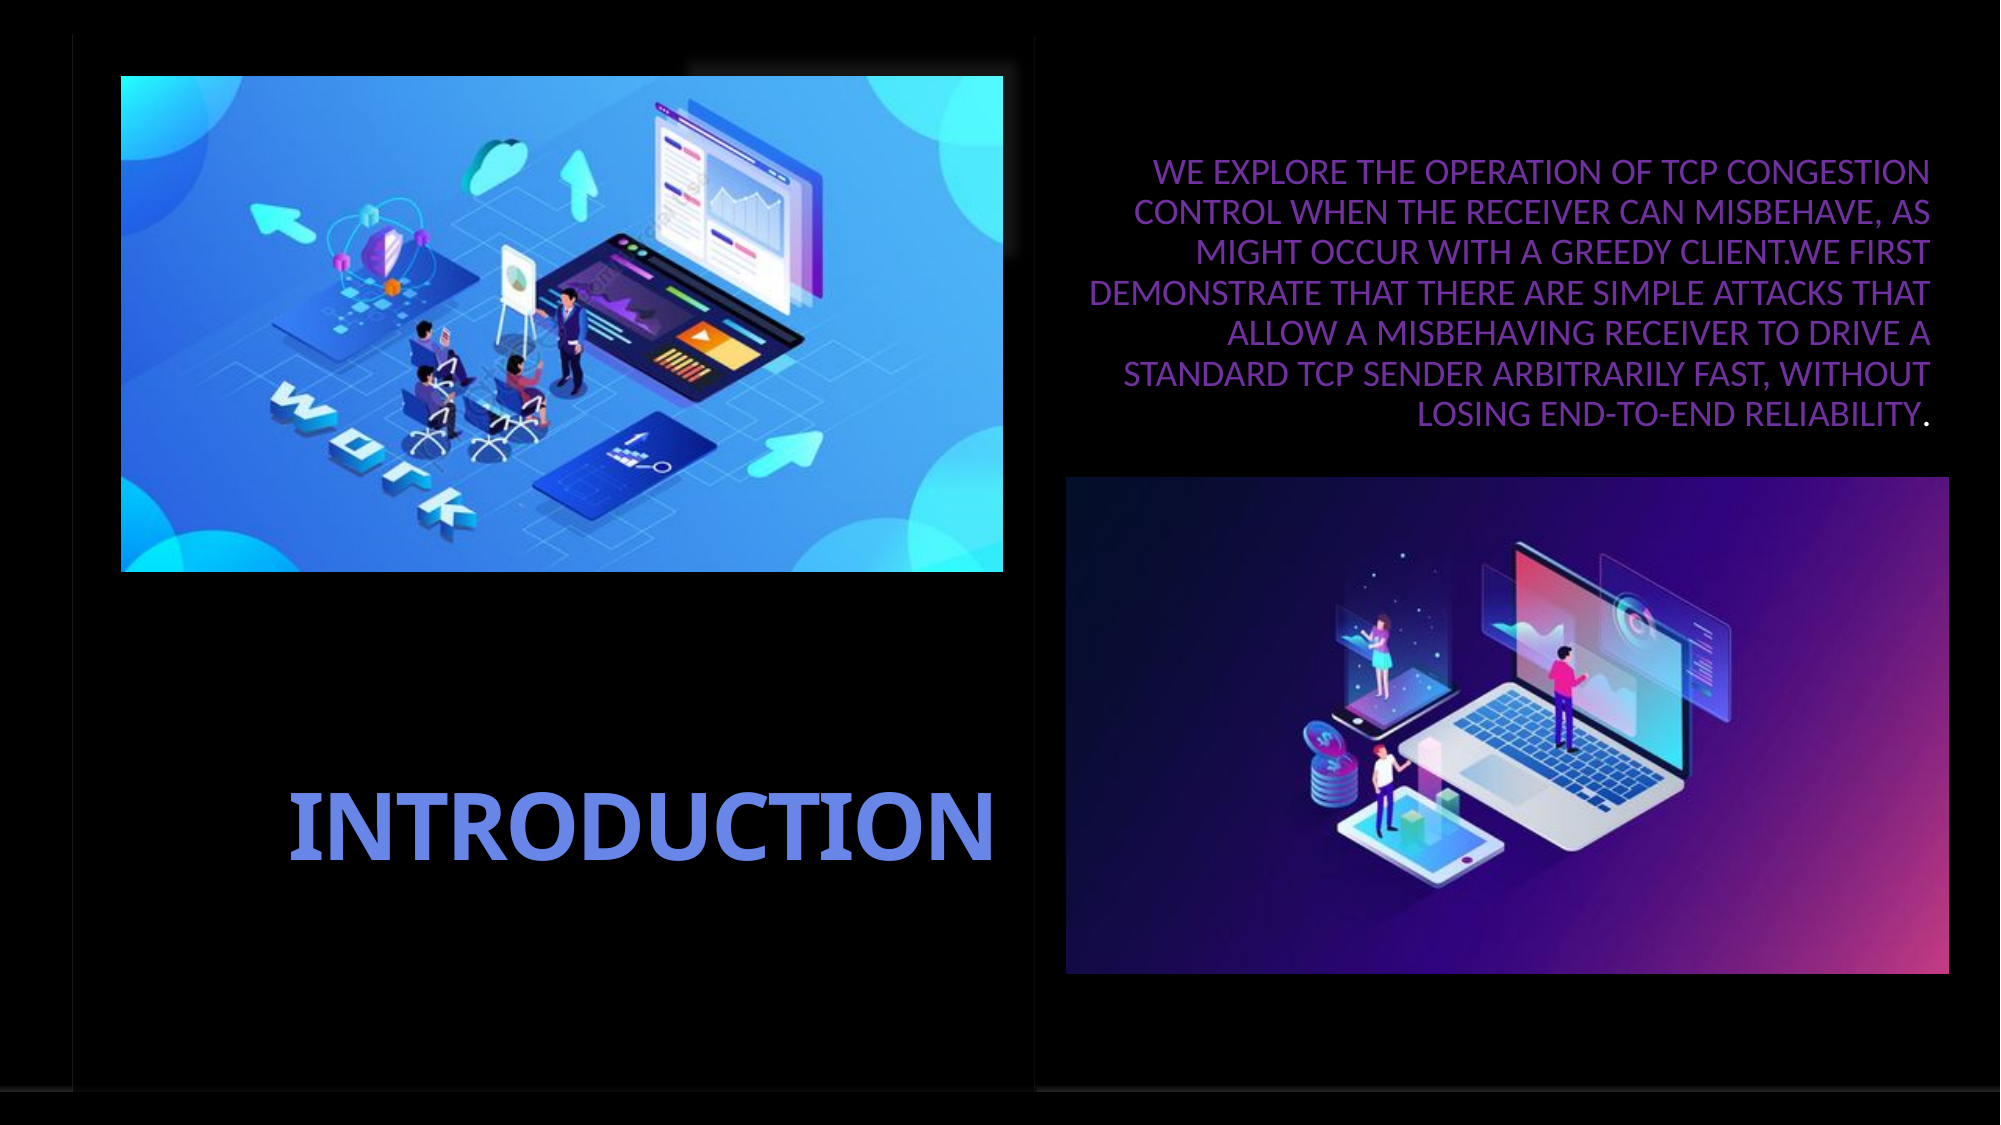

We explore the operation of TCP congestion control when the receiver can misbehave, as might occur with a greedy client.We first demonstrate that there are simple attacks that allow a misbehaving receiver to drive a standard TCP sender arbitrarily fast, without losing end-to-end reliability.
# ıntroductıon